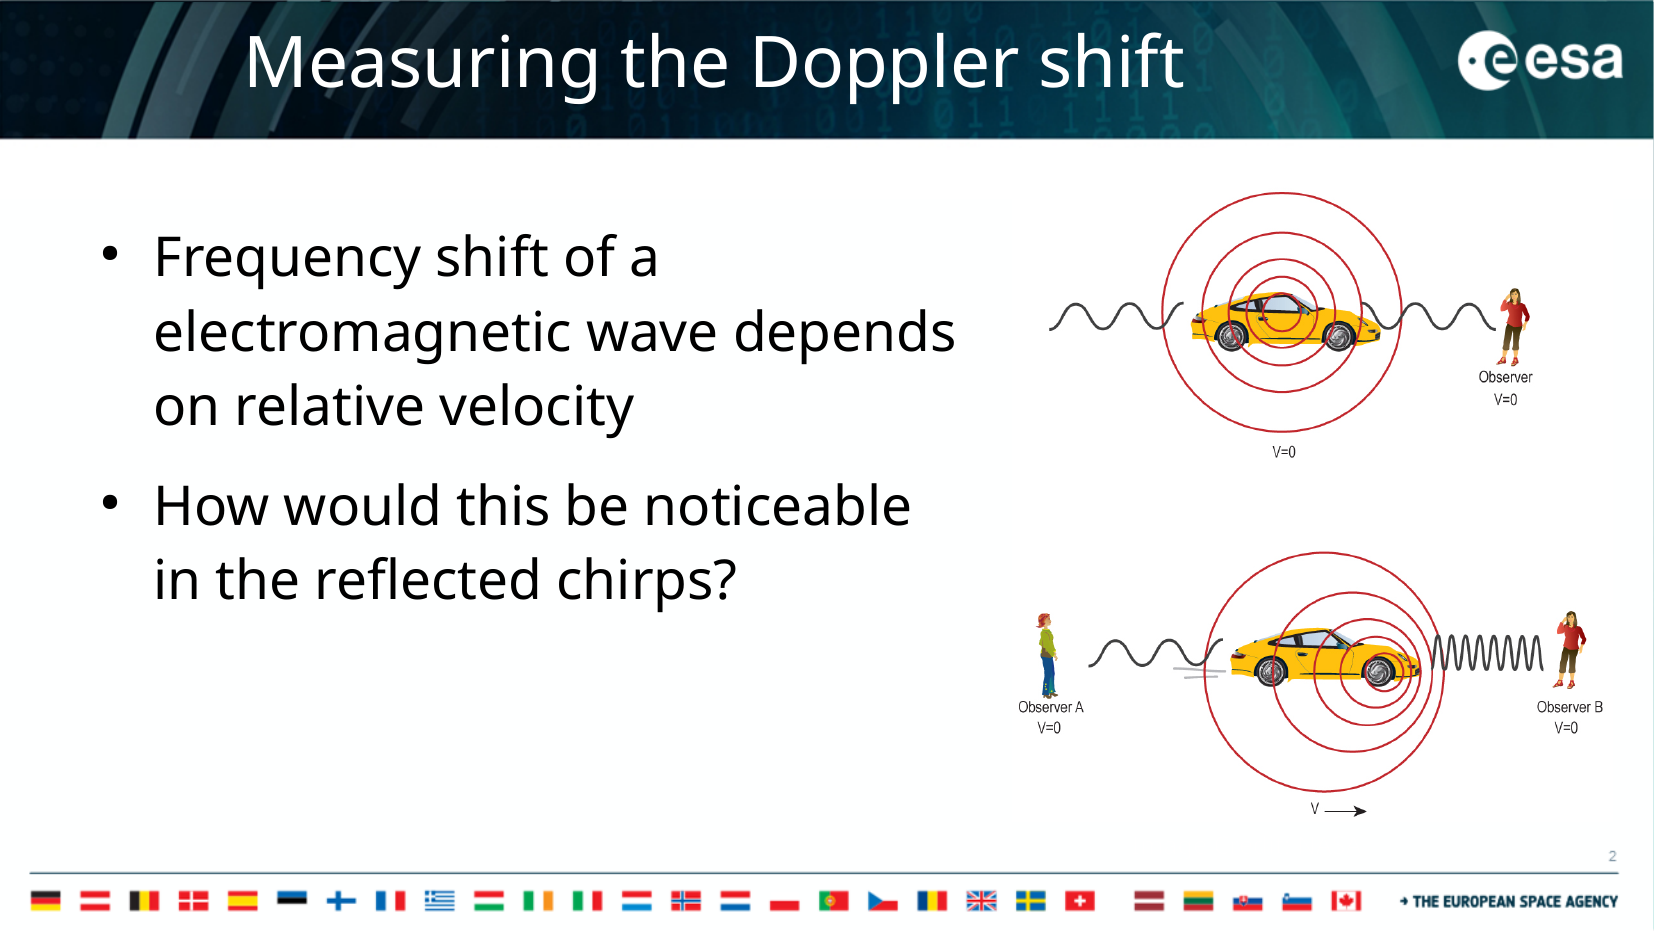

# Measuring the Doppler shift
Frequency shift of a electromagnetic wave depends on relative velocity
How would this be noticeable in the reflected chirps?
Image Credit: NASA